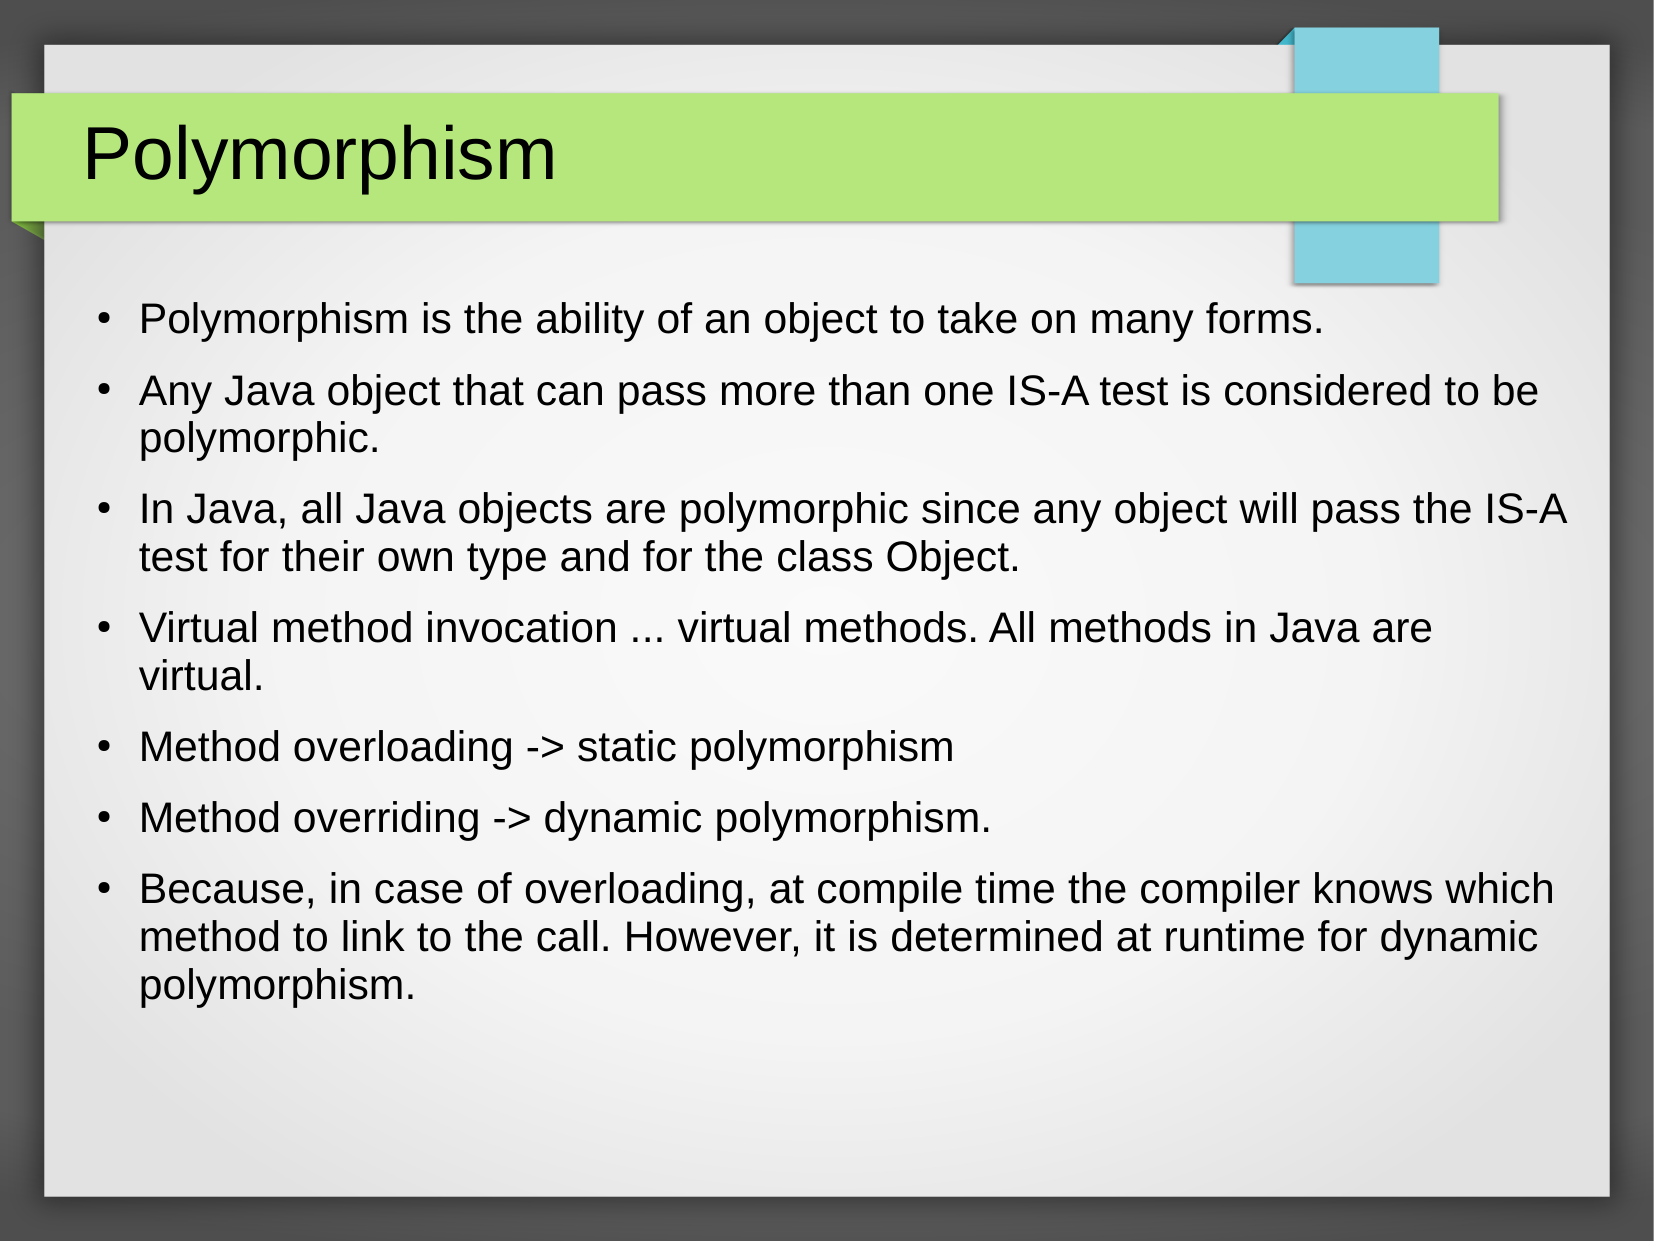

# Polymorphism
Polymorphism is the ability of an object to take on many forms.
Any Java object that can pass more than one IS-A test is considered to be polymorphic.
In Java, all Java objects are polymorphic since any object will pass the IS-A test for their own type and for the class Object.
Virtual method invocation ... virtual methods. All methods in Java are virtual.
Method overloading -> static polymorphism
Method overriding -> dynamic polymorphism.
Because, in case of overloading, at compile time the compiler knows which method to link to the call. However, it is determined at runtime for dynamic polymorphism.